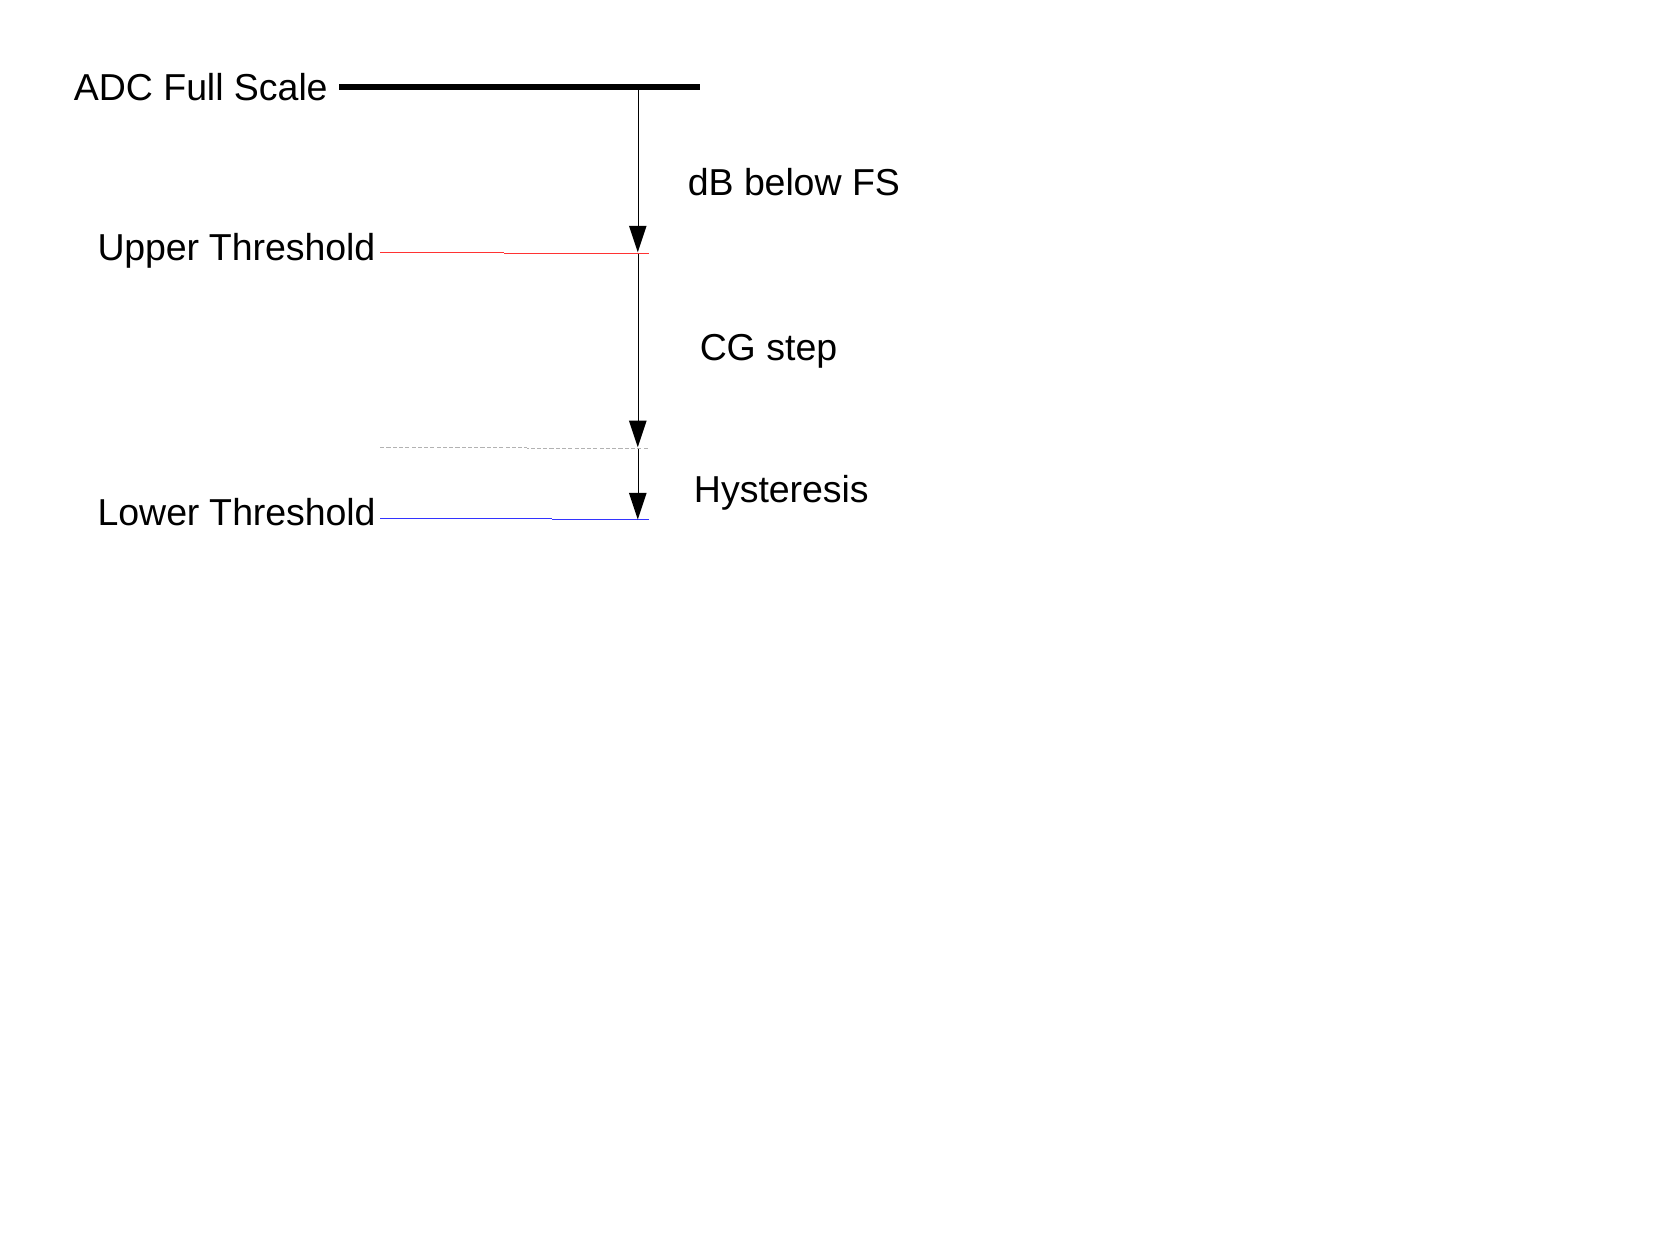

ADC Full Scale
dB below FS
Upper Threshold
CG step
Hysteresis
Lower Threshold